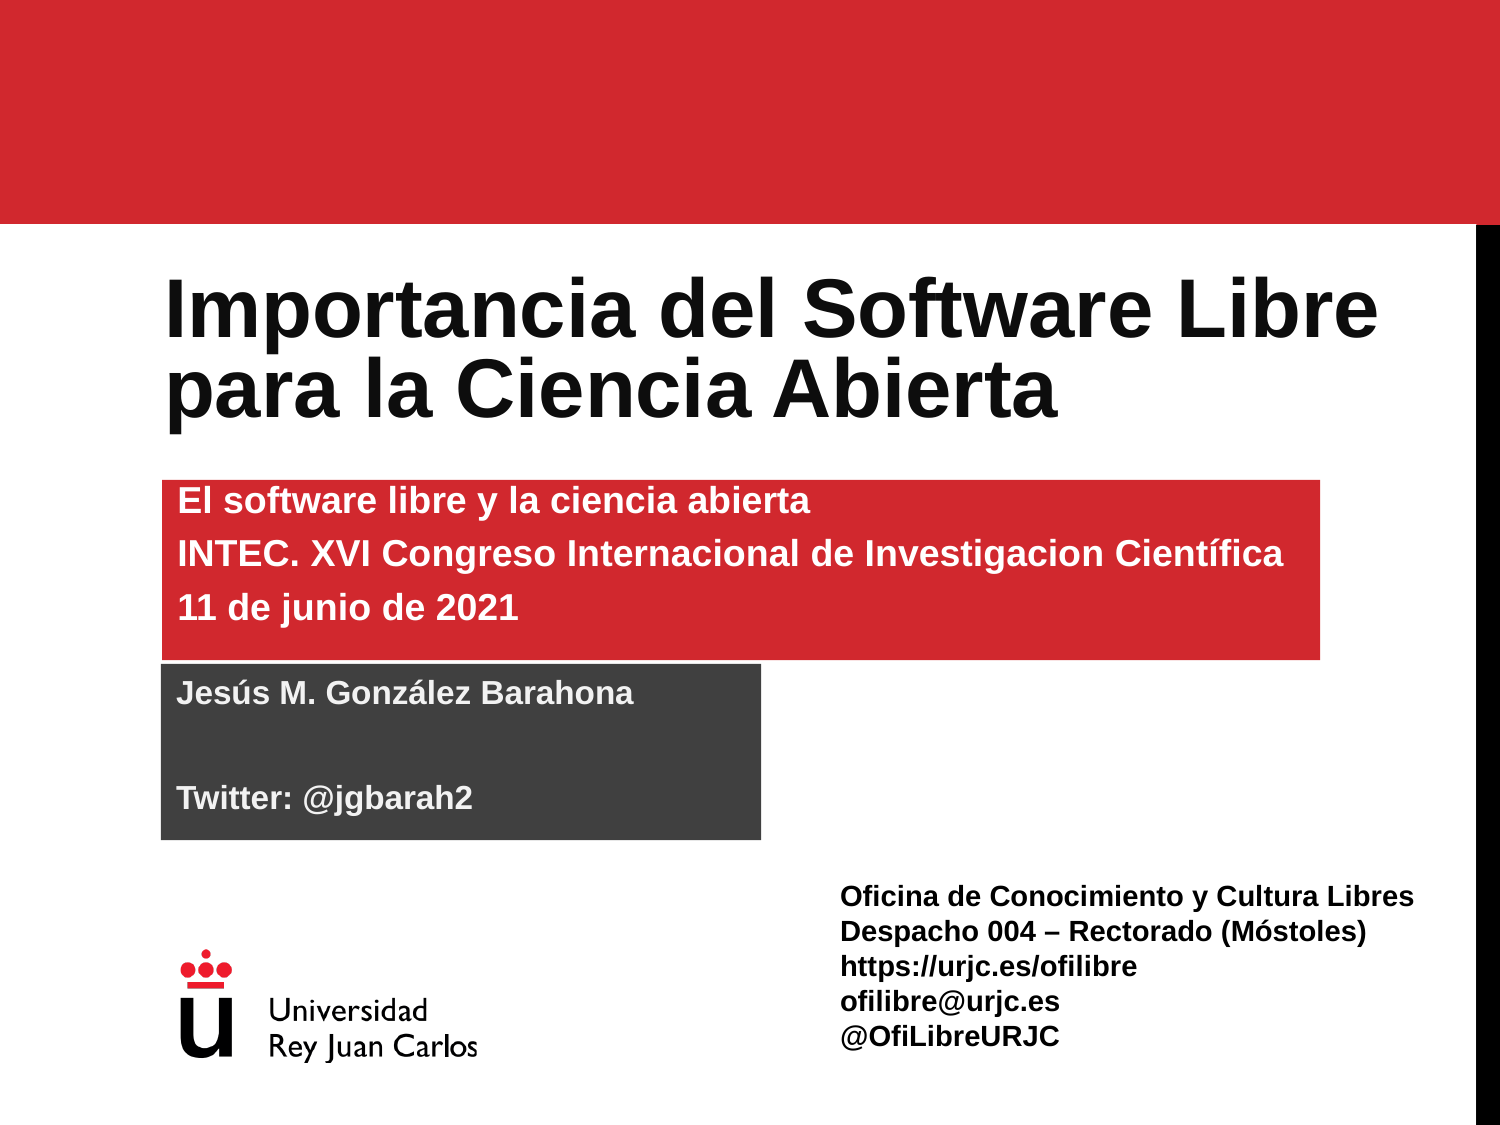

Importancia del Software Libre para la Ciencia Abierta
El software libre y la ciencia abierta
INTEC. XVI Congreso Internacional de Investigacion Científica
11 de junio de 2021
Jesús M. González Barahona
Twitter: @jgbarah2
Oficina de Conocimiento y Cultura Libres
Despacho 004 – Rectorado (Móstoles)
https://urjc.es/ofilibre
ofilibre@urjc.es
@OfiLibreURJC